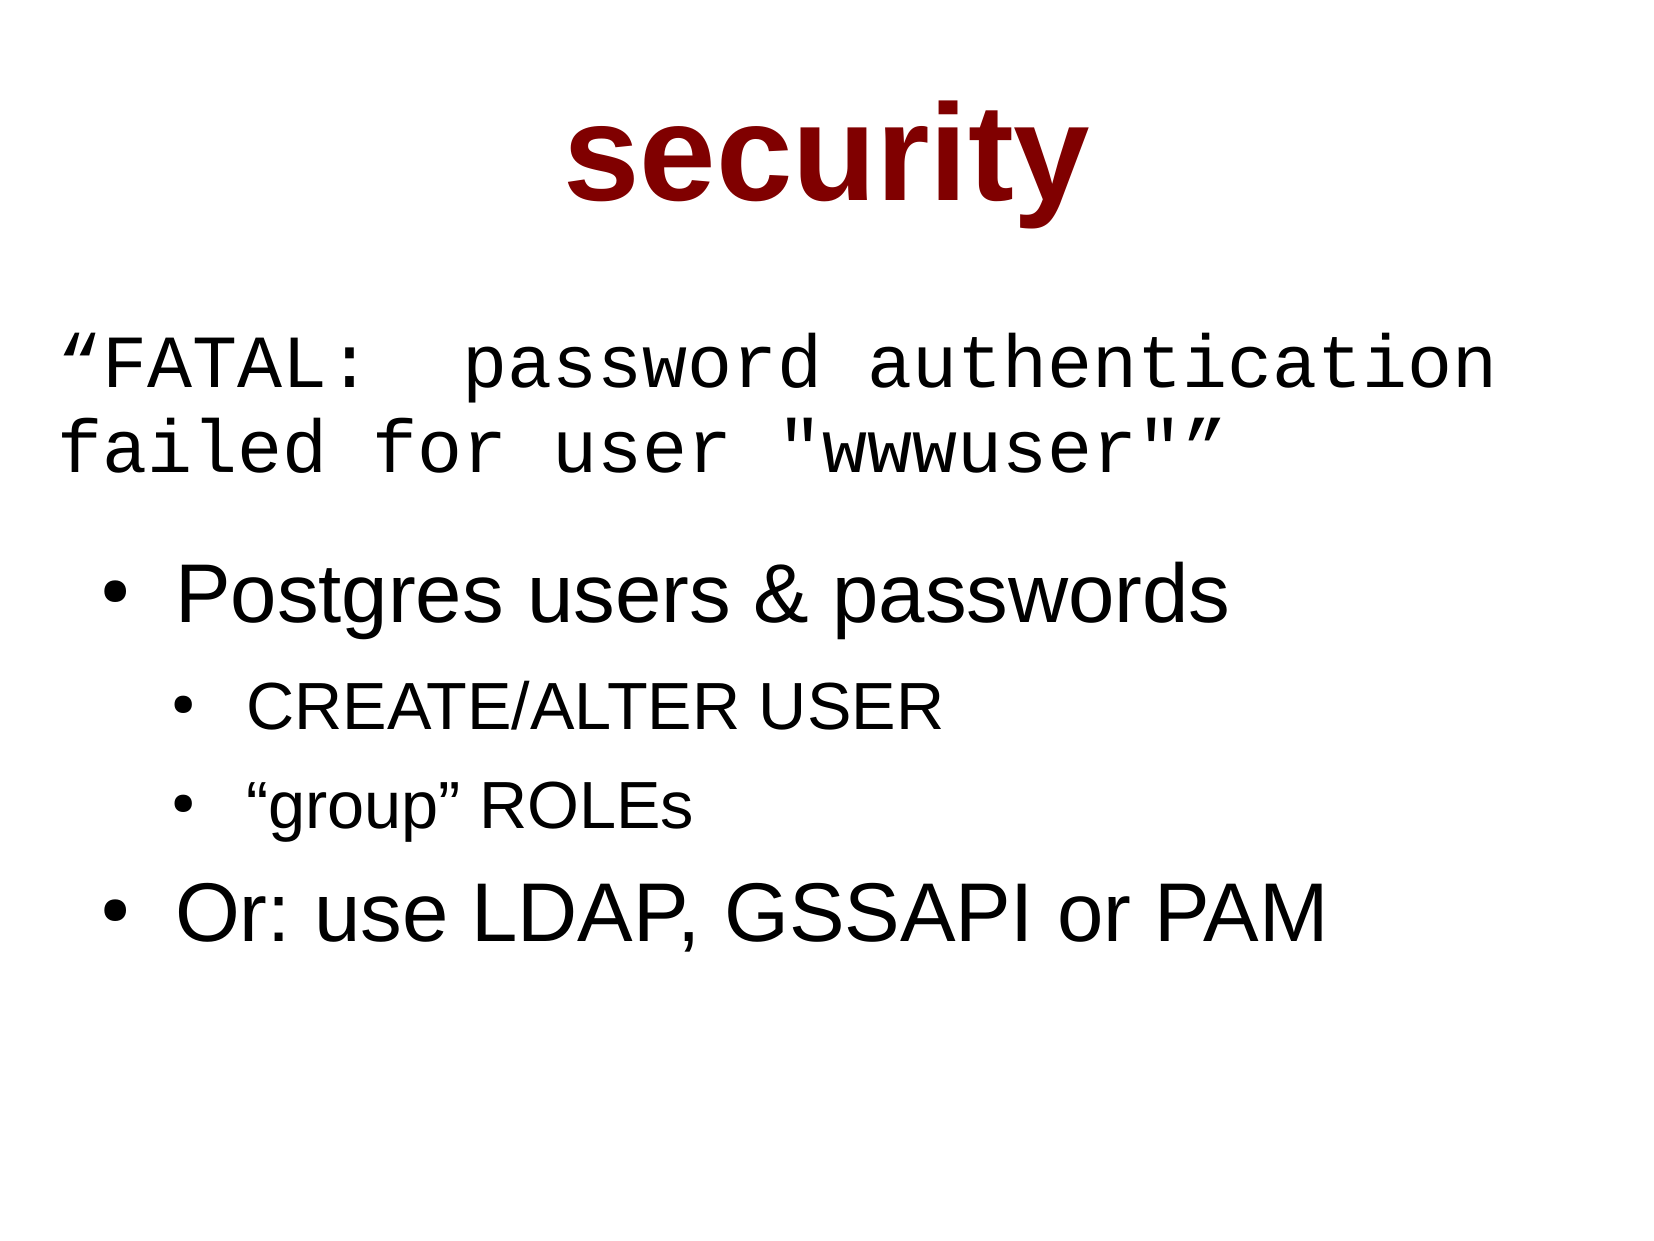

# security
“FATAL: password authentication
failed for user "wwwuser"”
Postgres users & passwords
CREATE/ALTER USER
“group” ROLEs
Or: use LDAP, GSSAPI or PAM